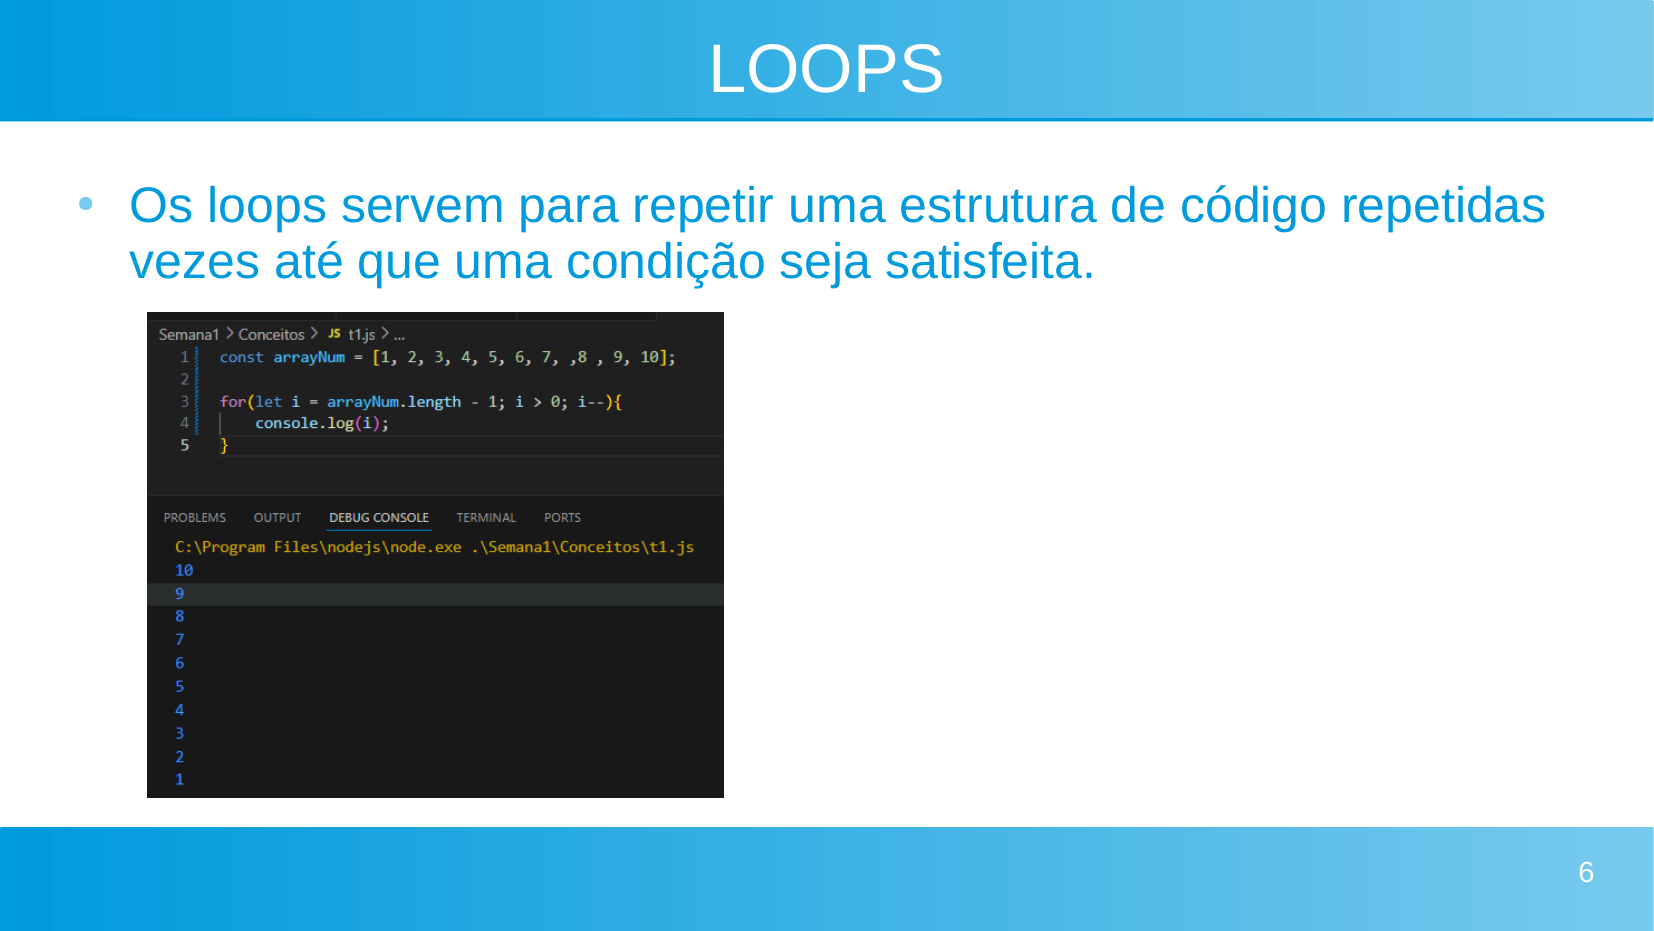

# LOOPS
Os loops servem para repetir uma estrutura de código repetidas vezes até que uma condição seja satisfeita.
6